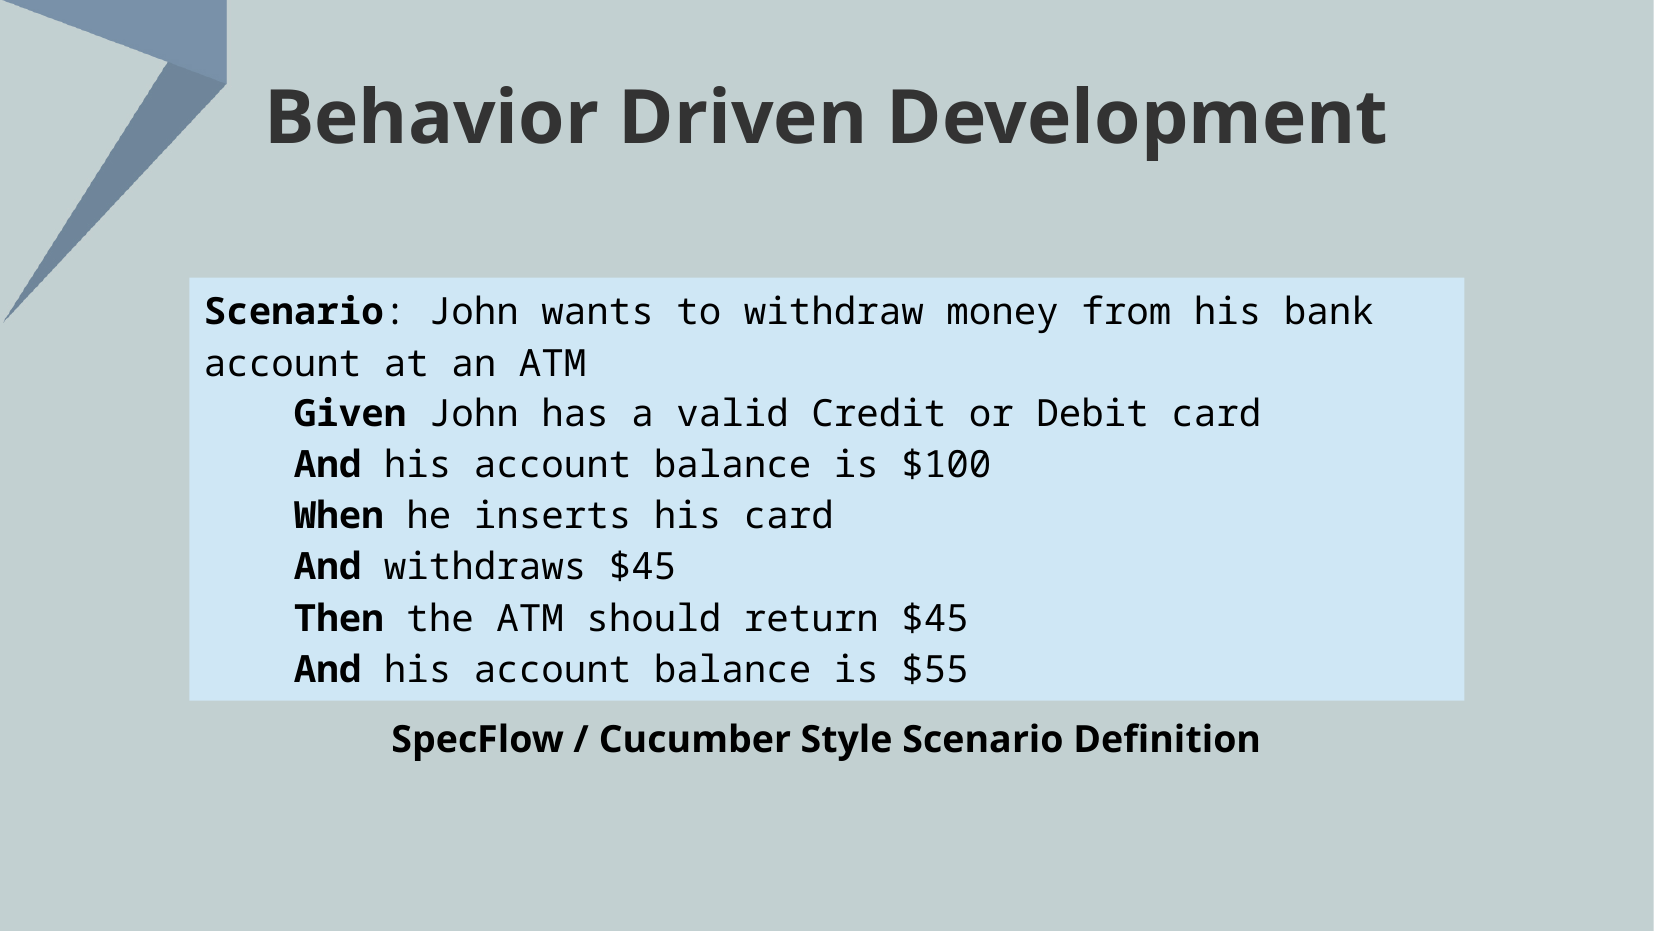

# Behavior Driven Development
Scenario: John wants to withdraw money from his bank account at an ATM
 Given John has a valid Credit or Debit card
 And his account balance is $100
 When he inserts his card
 And withdraws $45
 Then the ATM should return $45
 And his account balance is $55
SpecFlow / Cucumber Style Scenario Definition